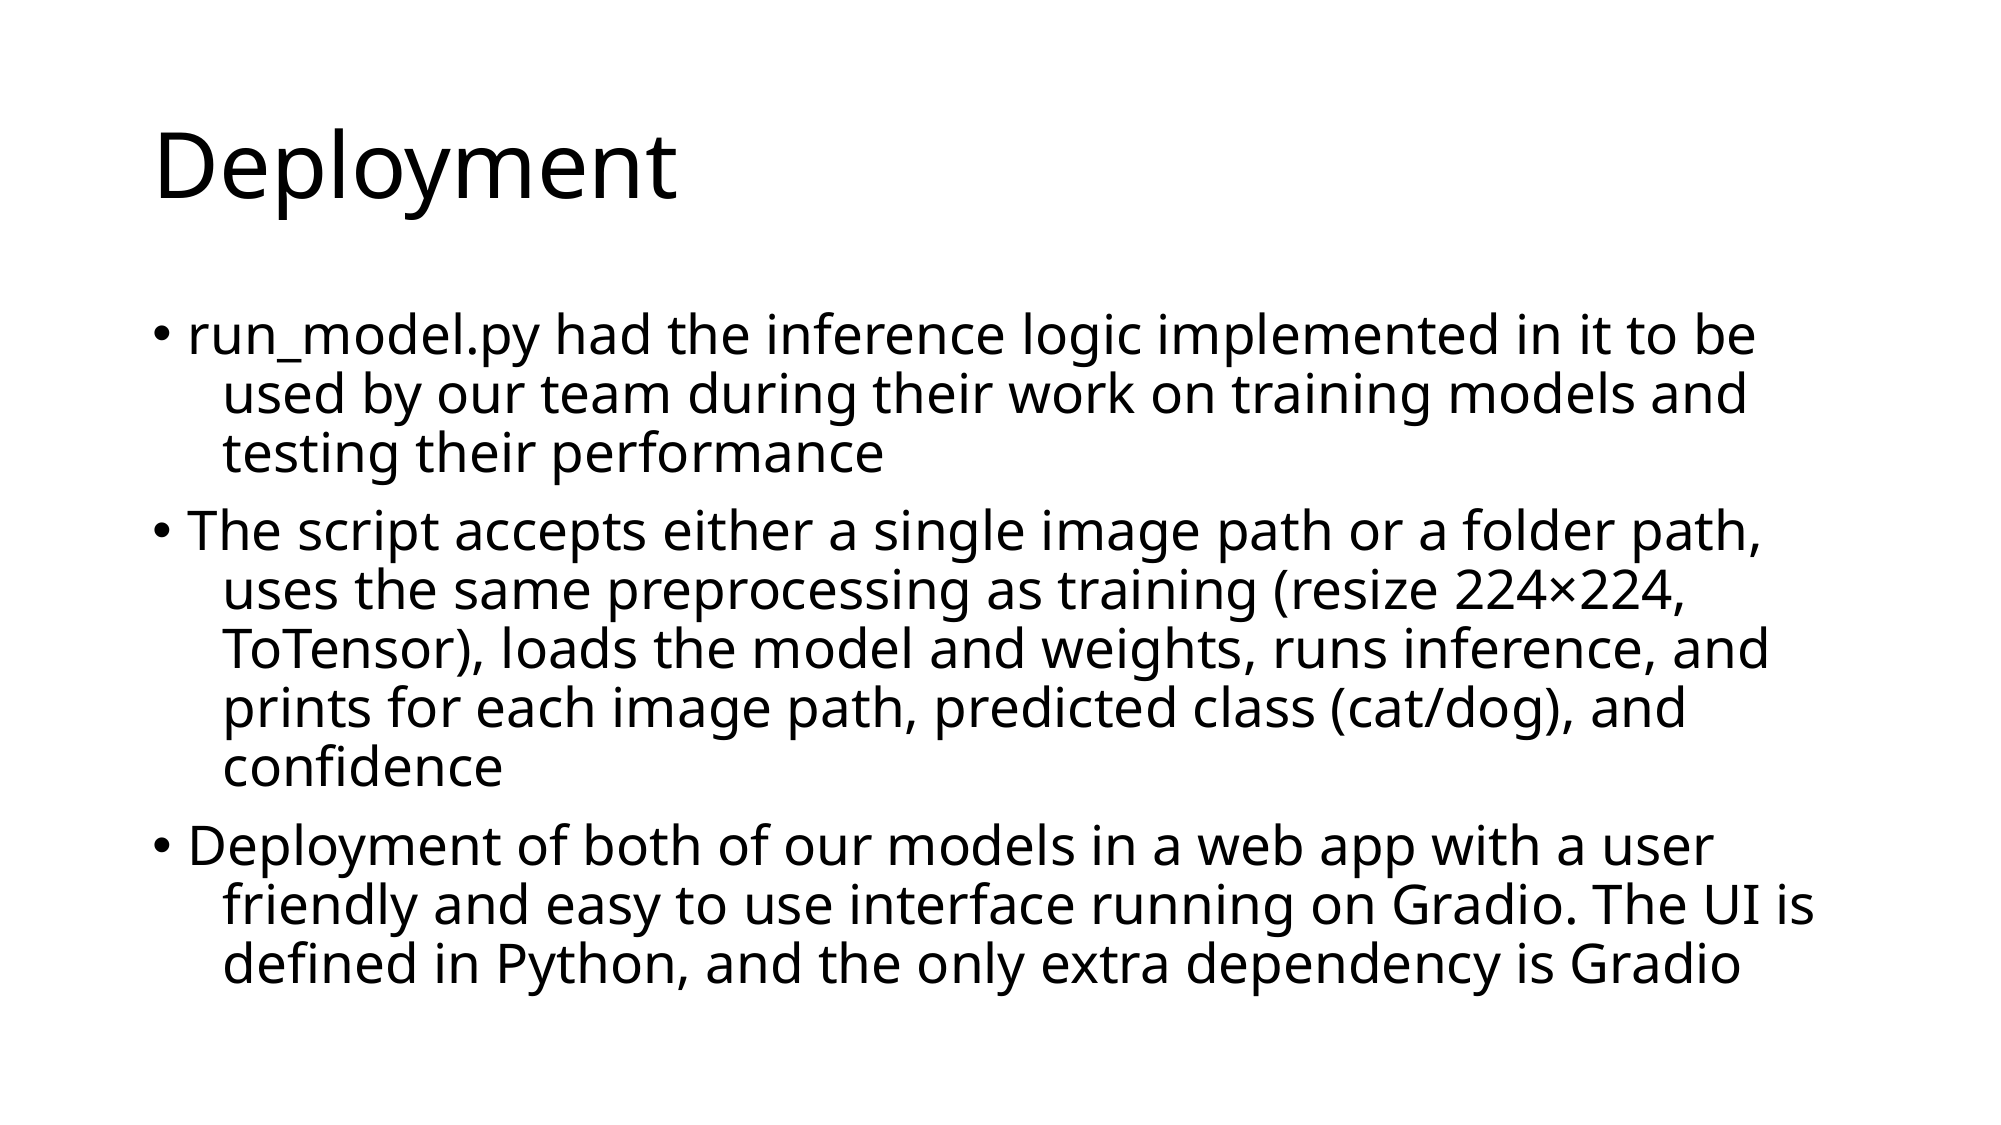

# Deployment
run_model.py had the inference logic implemented in it to be used by our team during their work on training models and testing their performance
The script accepts either a single image path or a folder path, uses the same preprocessing as training (resize 224×224, ToTensor), loads the model and weights, runs inference, and prints for each image path, predicted class (cat/dog), and confidence
Deployment of both of our models in a web app with a user friendly and easy to use interface running on Gradio. The UI is defined in Python, and the only extra dependency is Gradio